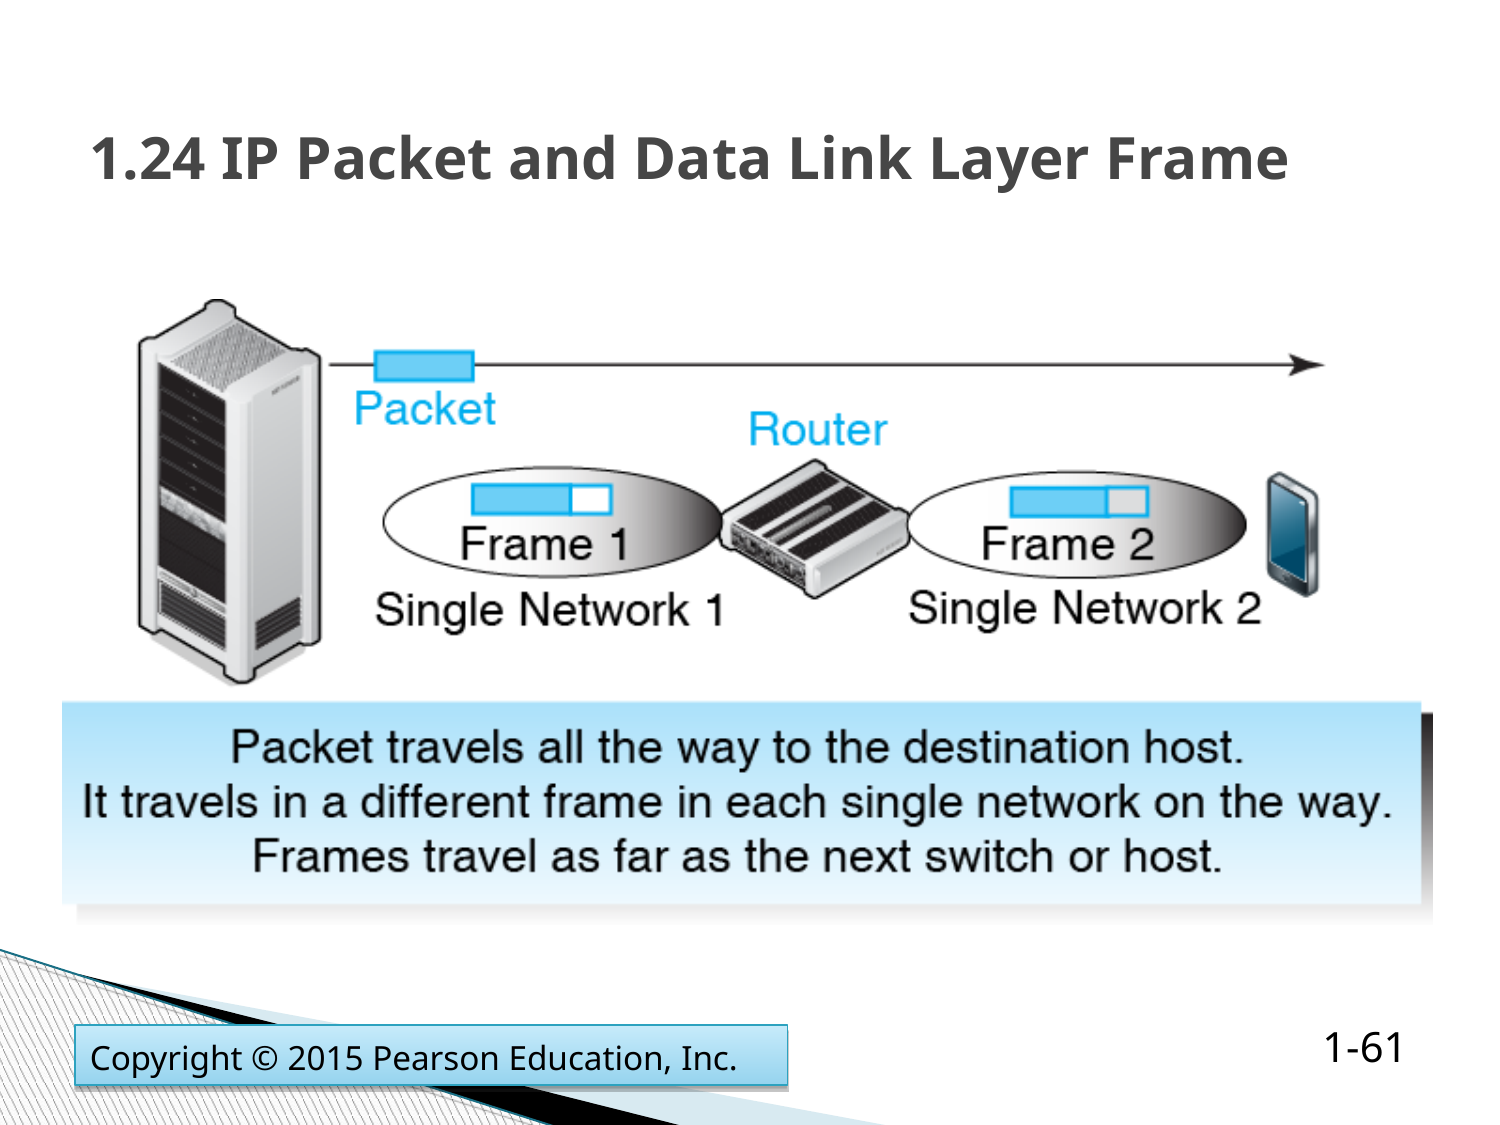

# 1.24 IP Packet and Data Link Layer Frame
Copyright © 2015 Pearson Education, Inc.